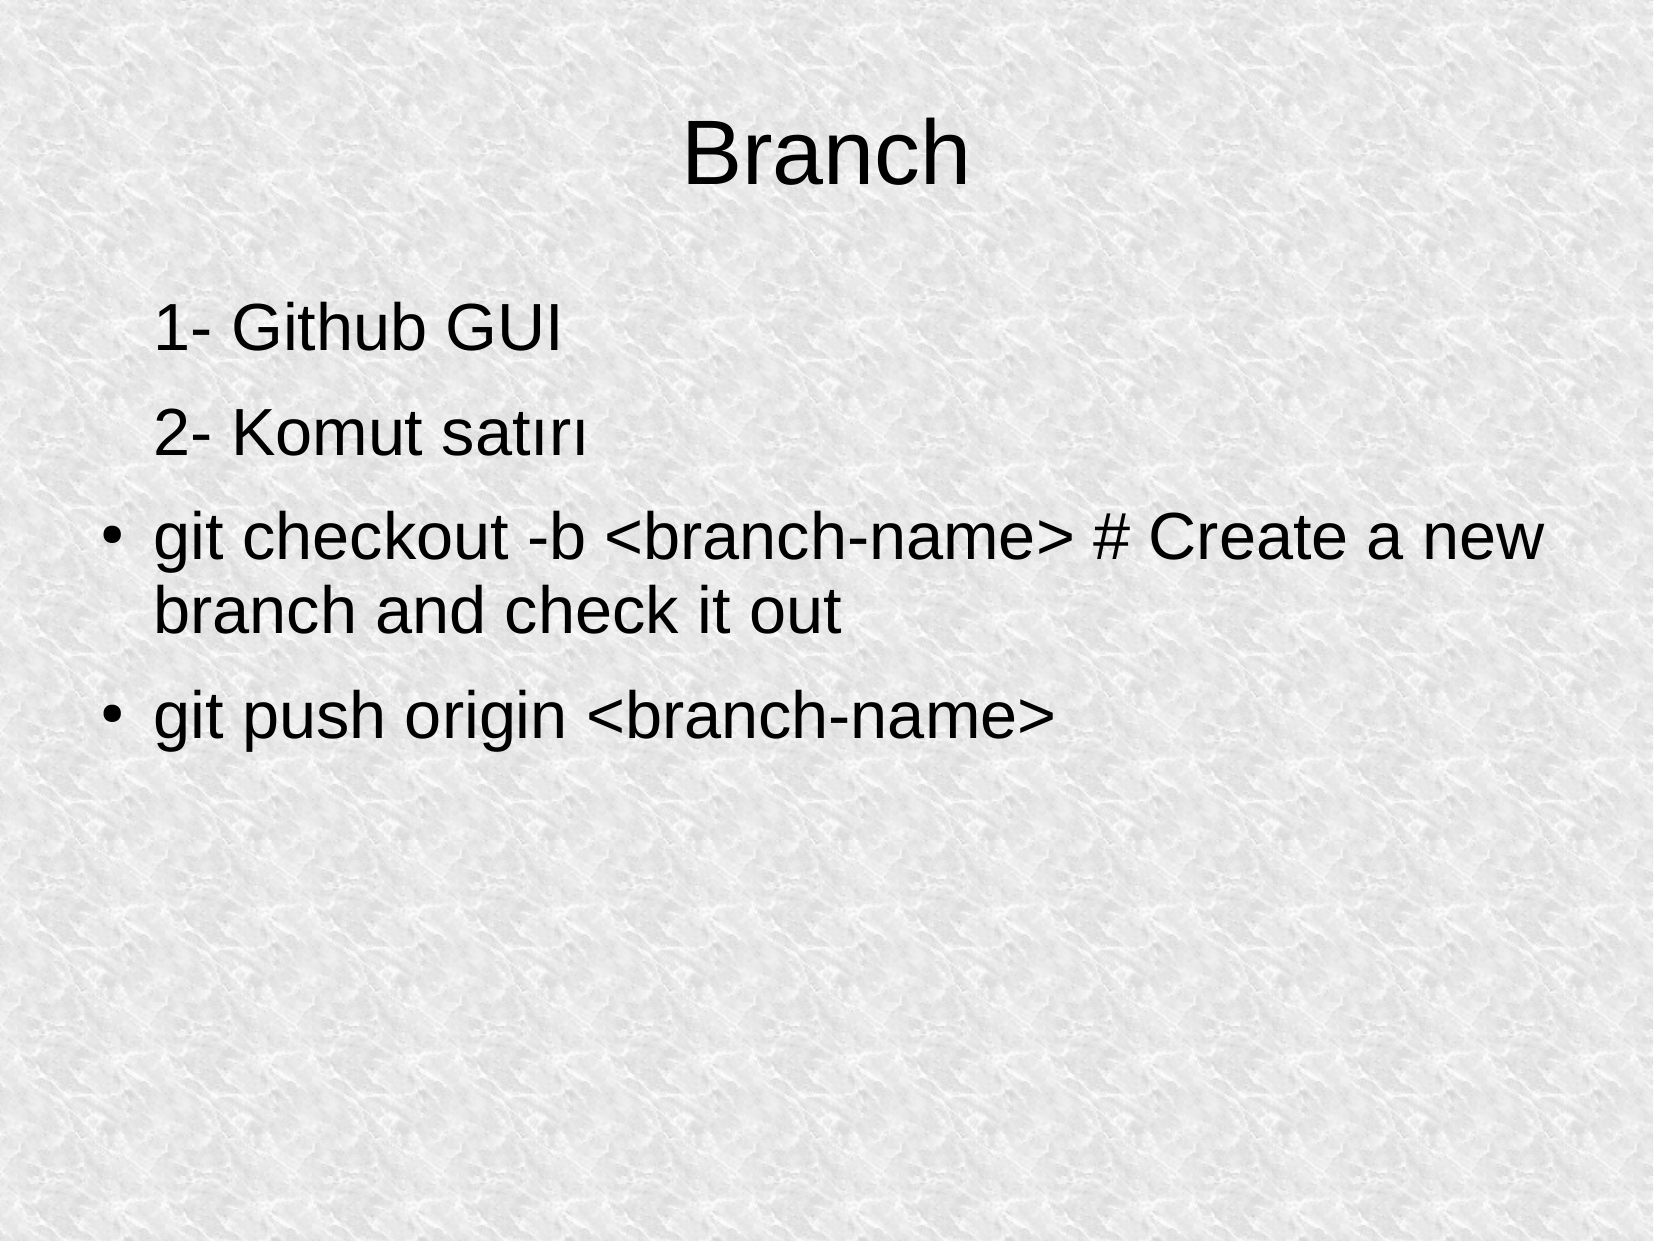

# Branch
1- Github GUI
2- Komut satırı
git checkout -b <branch-name> # Create a new branch and check it out
git push origin <branch-name>